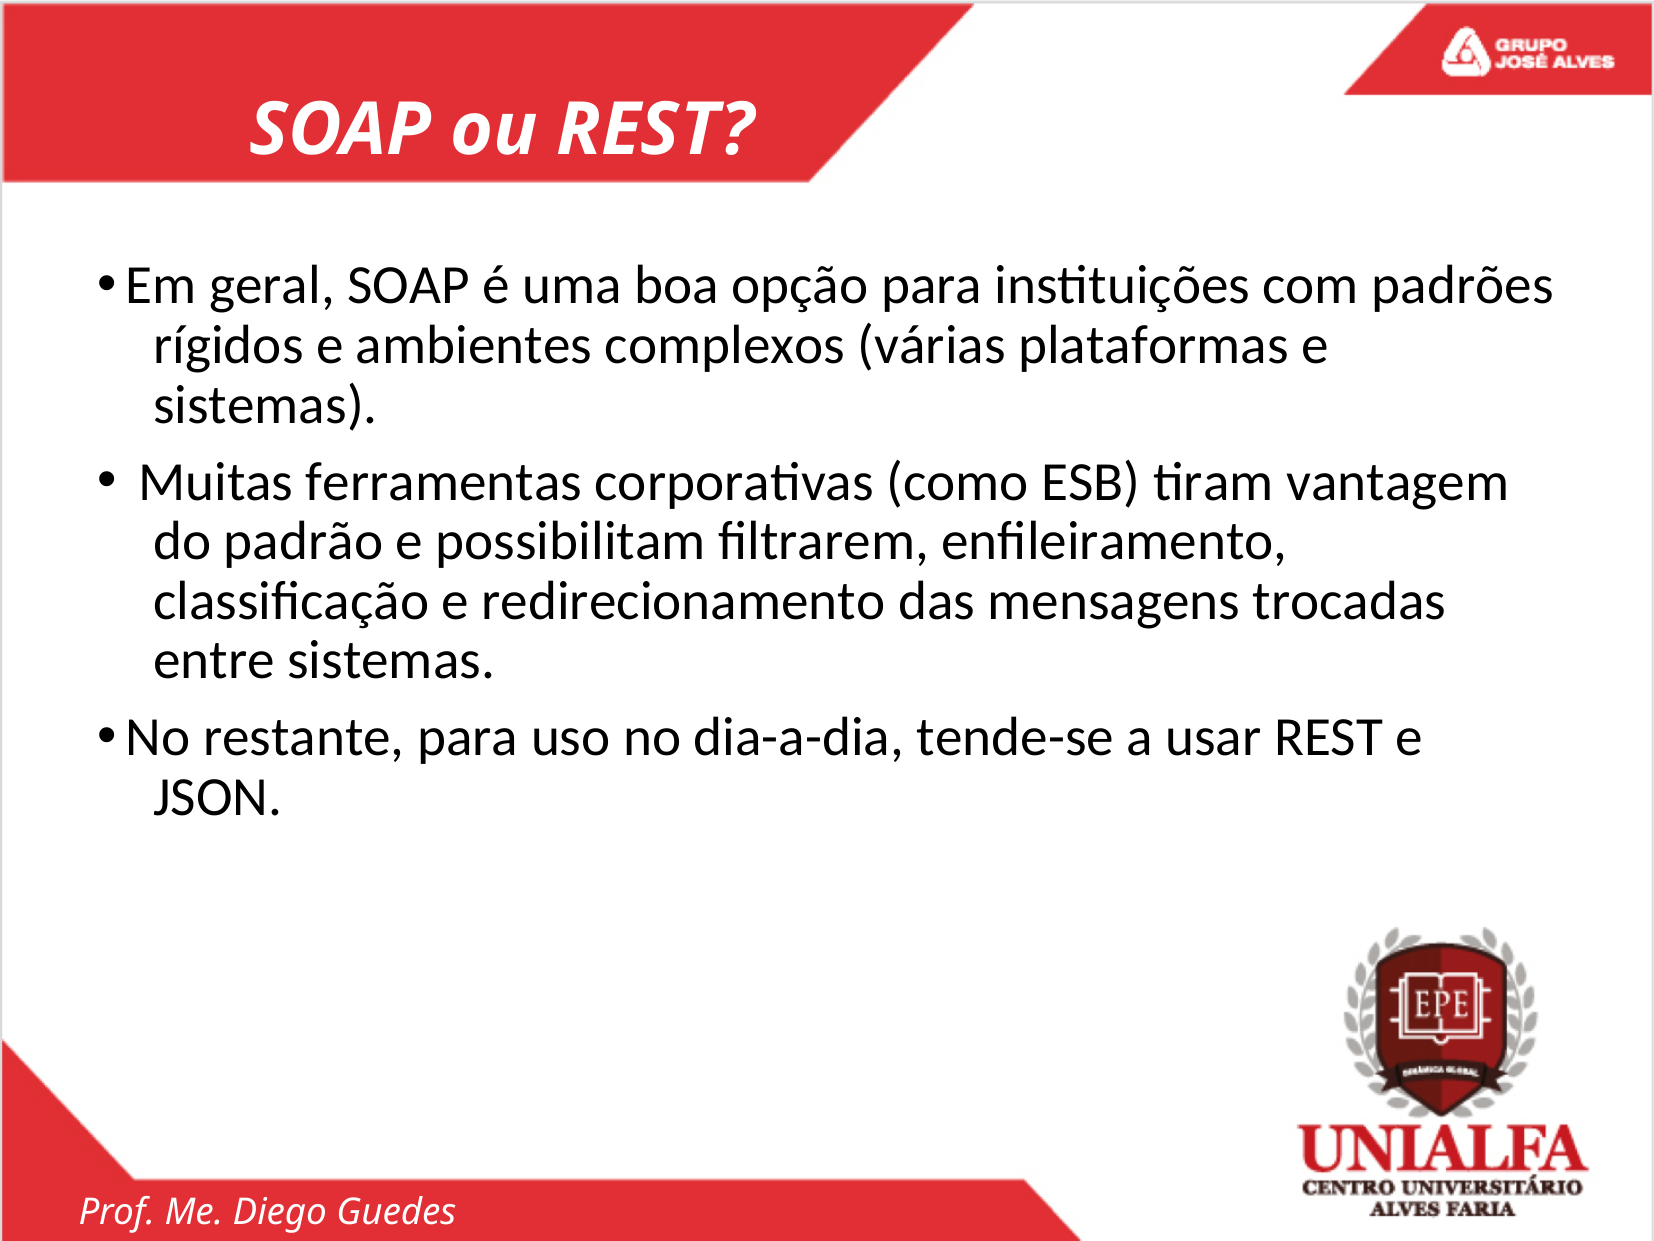

SOAP ou REST?
Em geral, SOAP é uma boa opção para instituições com padrões rígidos e ambientes complexos (várias plataformas e sistemas).
 Muitas ferramentas corporativas (como ESB) tiram vantagem do padrão e possibilitam filtrarem, enfileiramento, classificação e redirecionamento das mensagens trocadas entre sistemas.
No restante, para uso no dia-a-dia, tende-se a usar REST e JSON.
Prof. Me. Diego Guedes